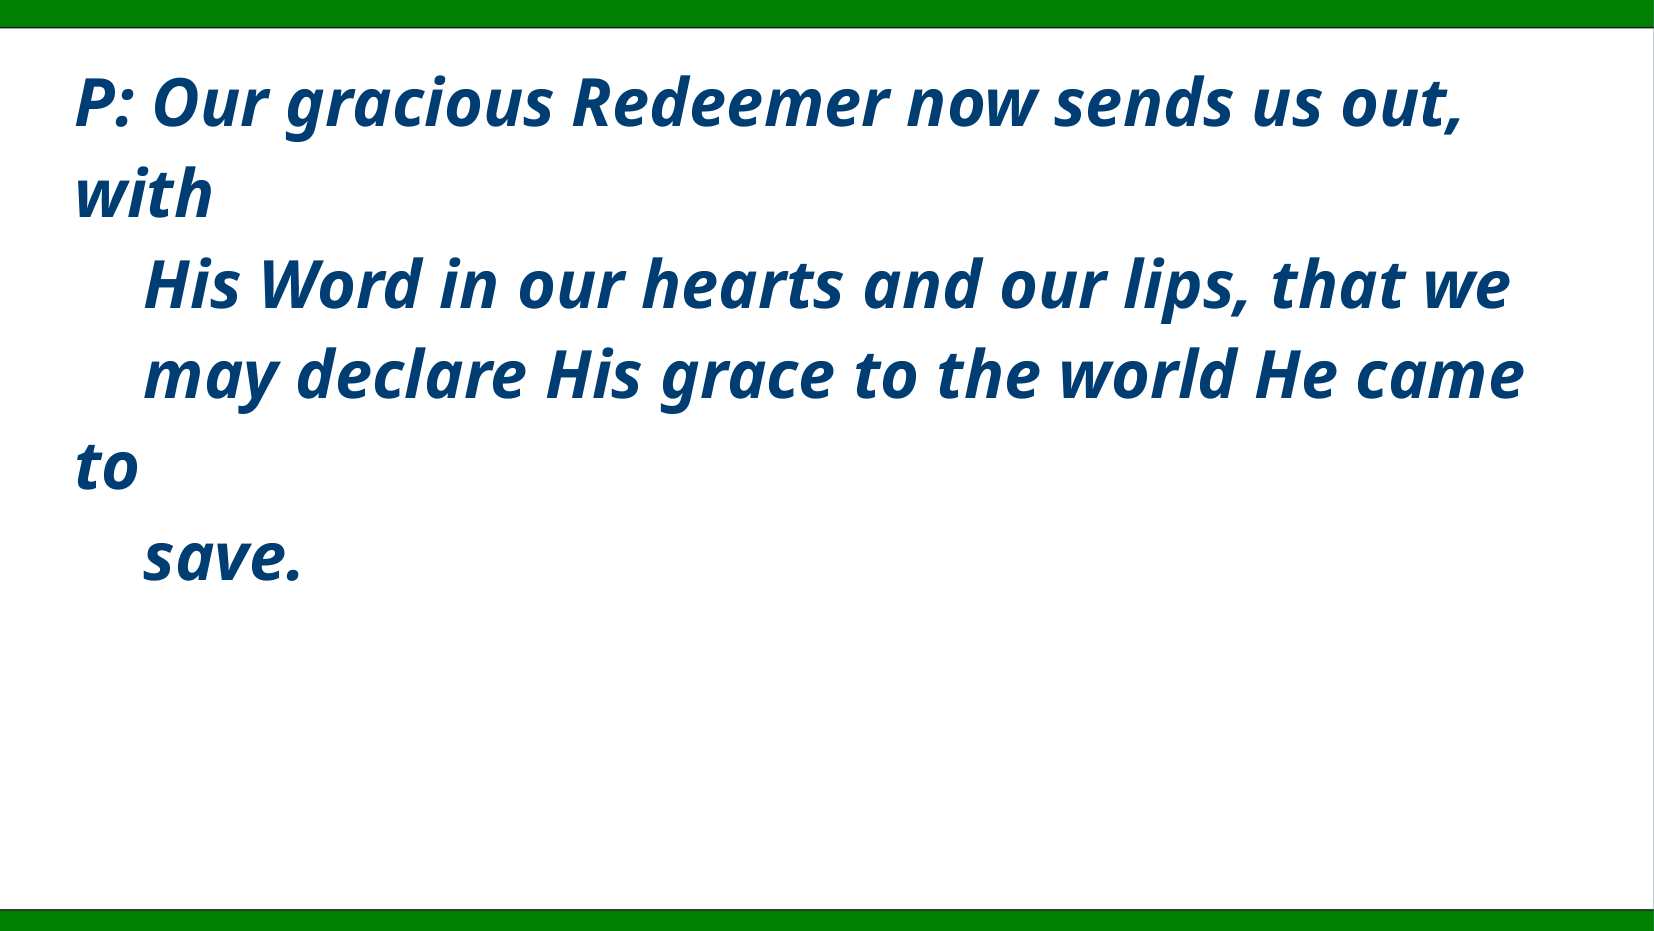

P: 	Our gracious Redeemer now sends us out, with
 His Word in our hearts and our lips, that we
 may declare His grace to the world He came to
 save.